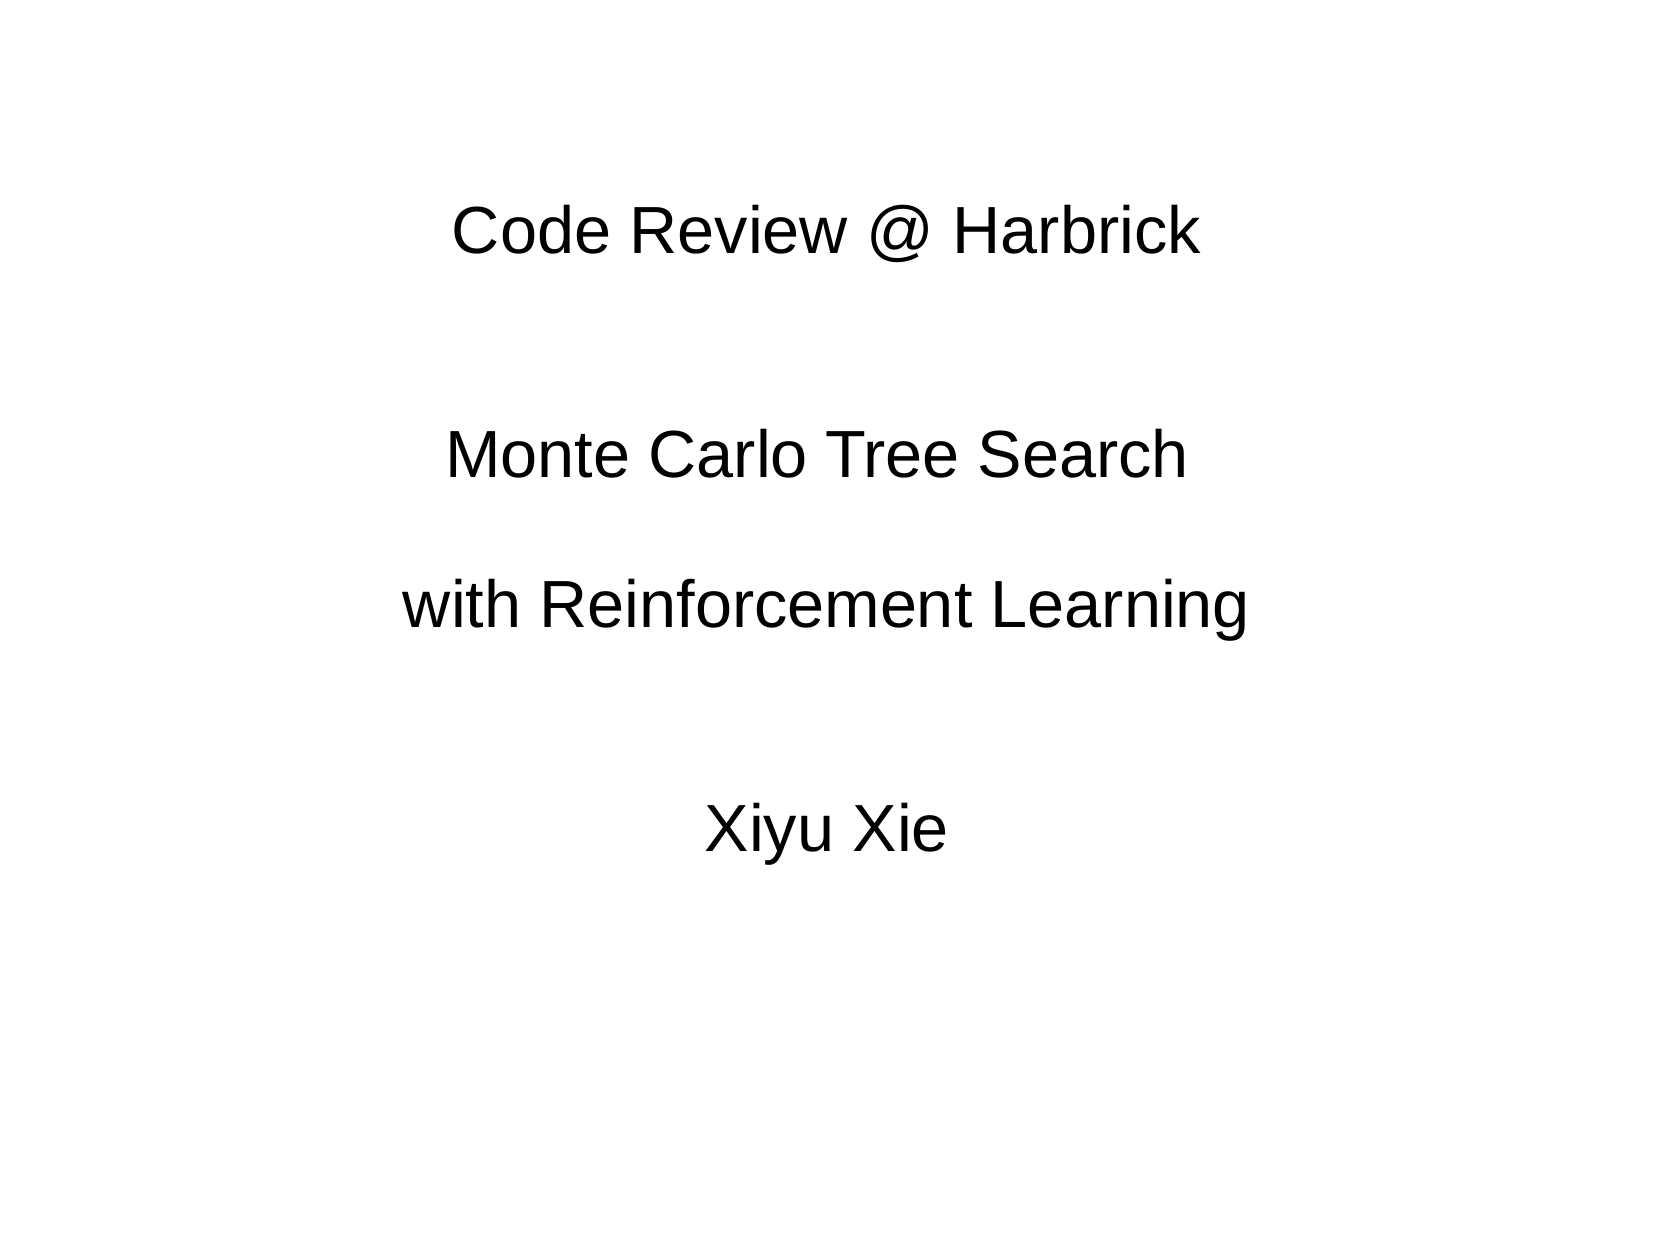

# Code Review @ Harbrick
Monte Carlo Tree Search
with Reinforcement Learning
Xiyu Xie